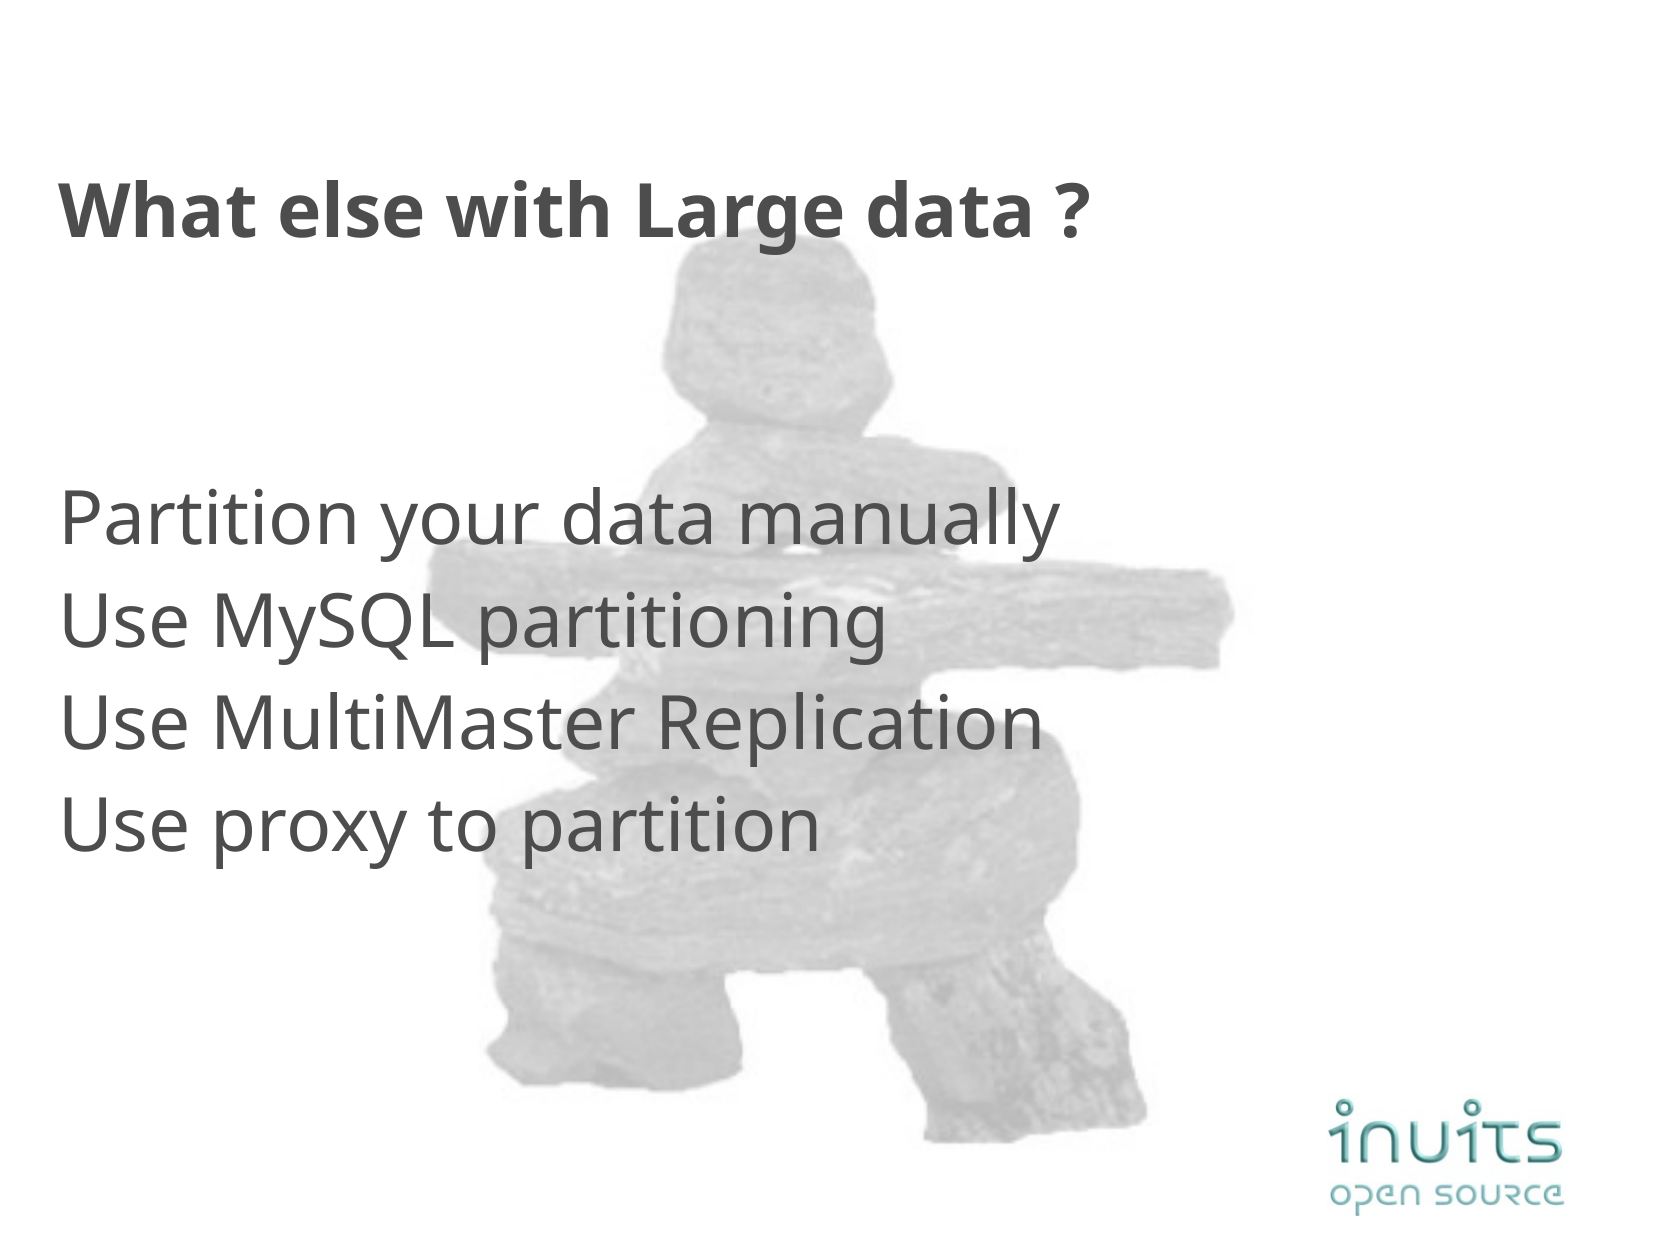

What else with Large data ?
Partition your data manually
Use MySQL partitioning
Use MultiMaster Replication
Use proxy to partition
#